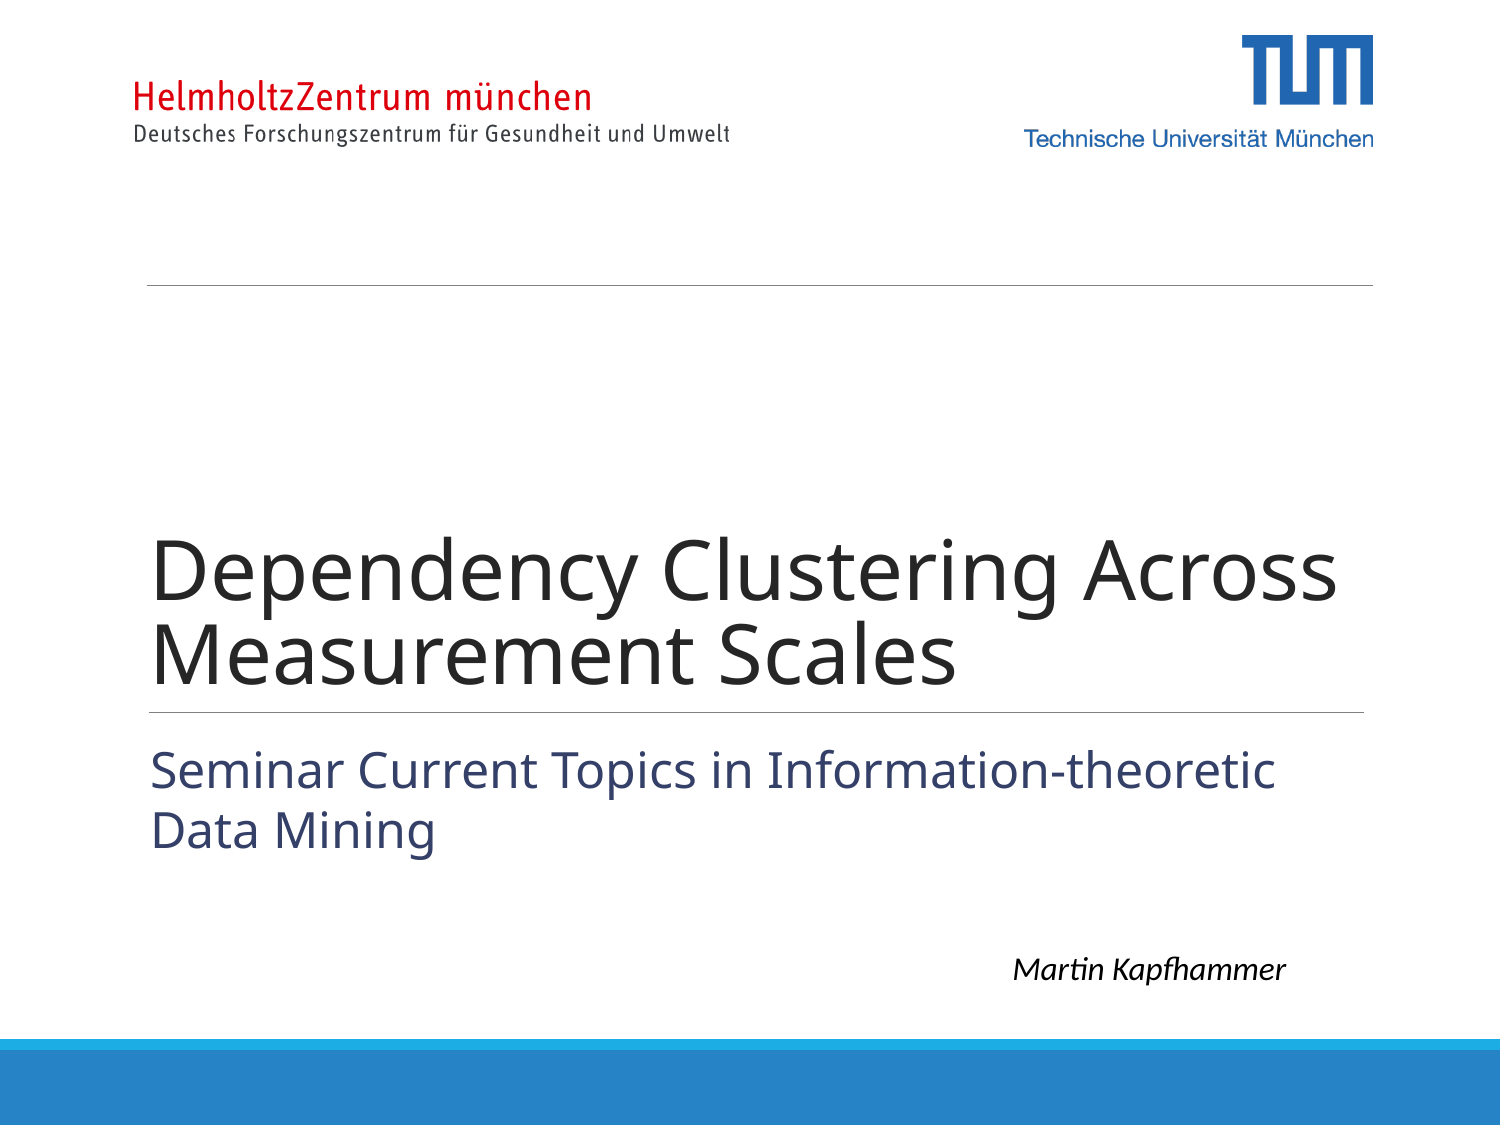

Dependency Clustering Across Measurement Scales
Seminar Current Topics in Information-theoretic Data Mining
Martin Kapfhammer